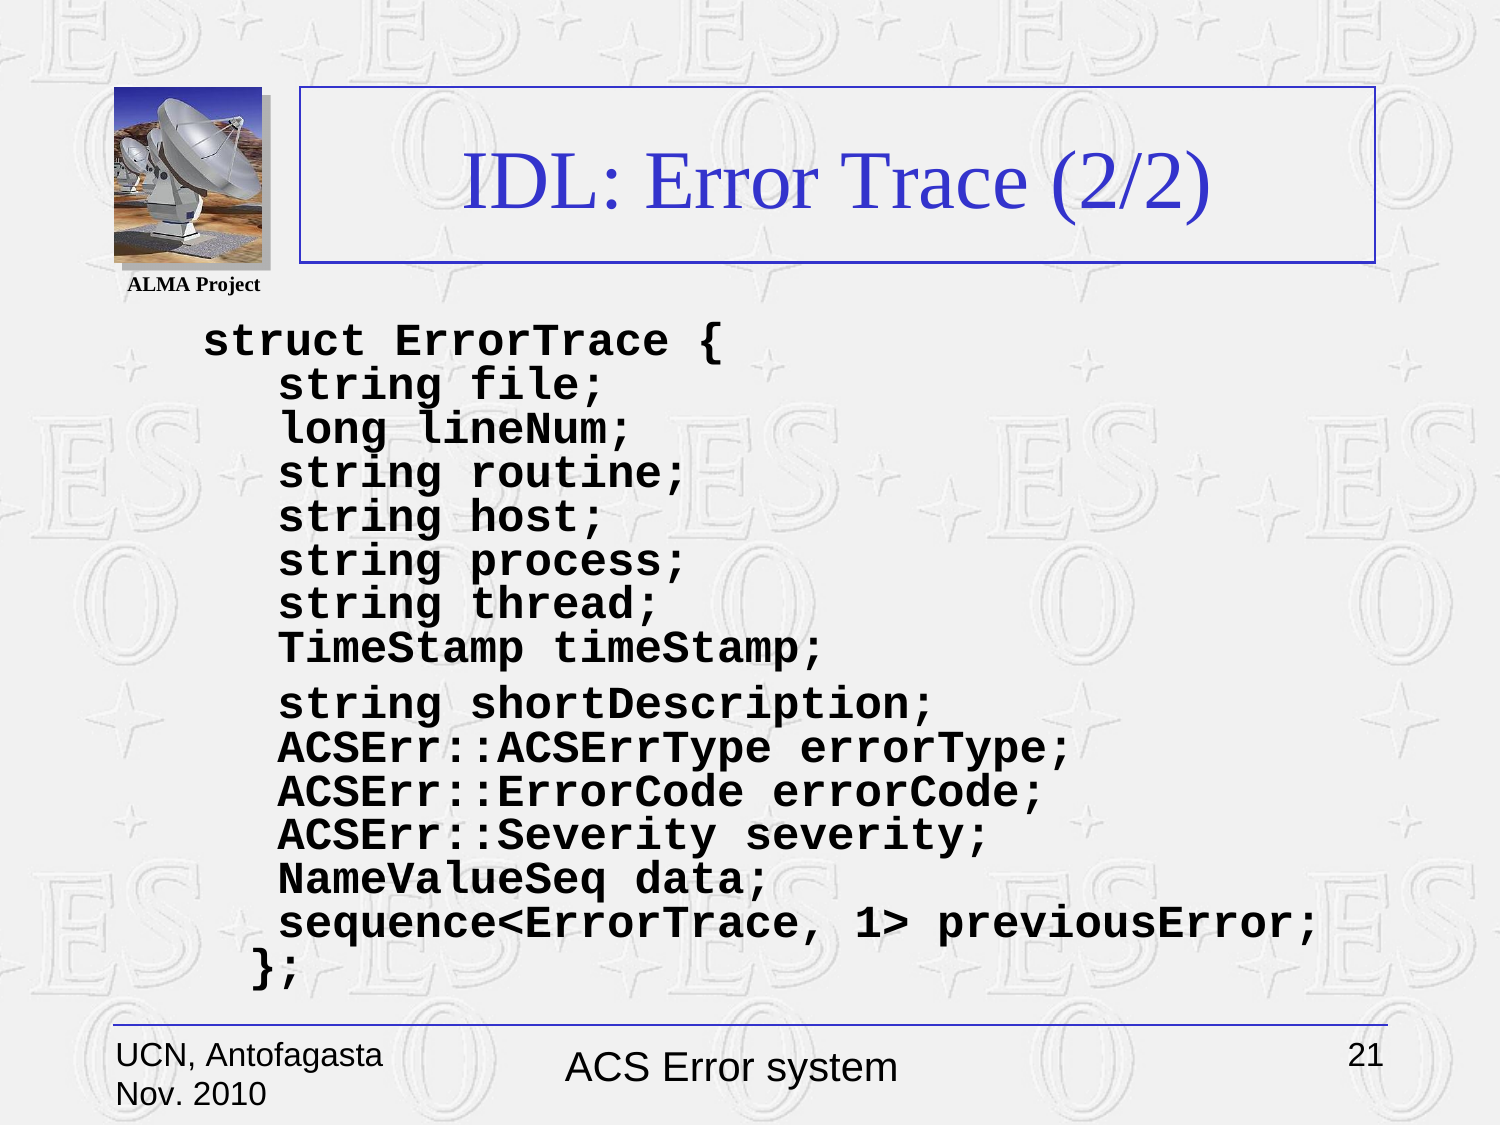

# IDL: Error Trace (2/2)
struct ErrorTrace {
	string file;
	long lineNum;
	string routine;
	string host;
	string process;
	string thread;
	TimeStamp timeStamp;
		string shortDescription;
	ACSErr::ACSErrType errorType;
	ACSErr::ErrorCode errorCode;
	ACSErr::Severity severity;
	NameValueSeq data;
	sequence<ErrorTrace, 1> previousError;
};
21